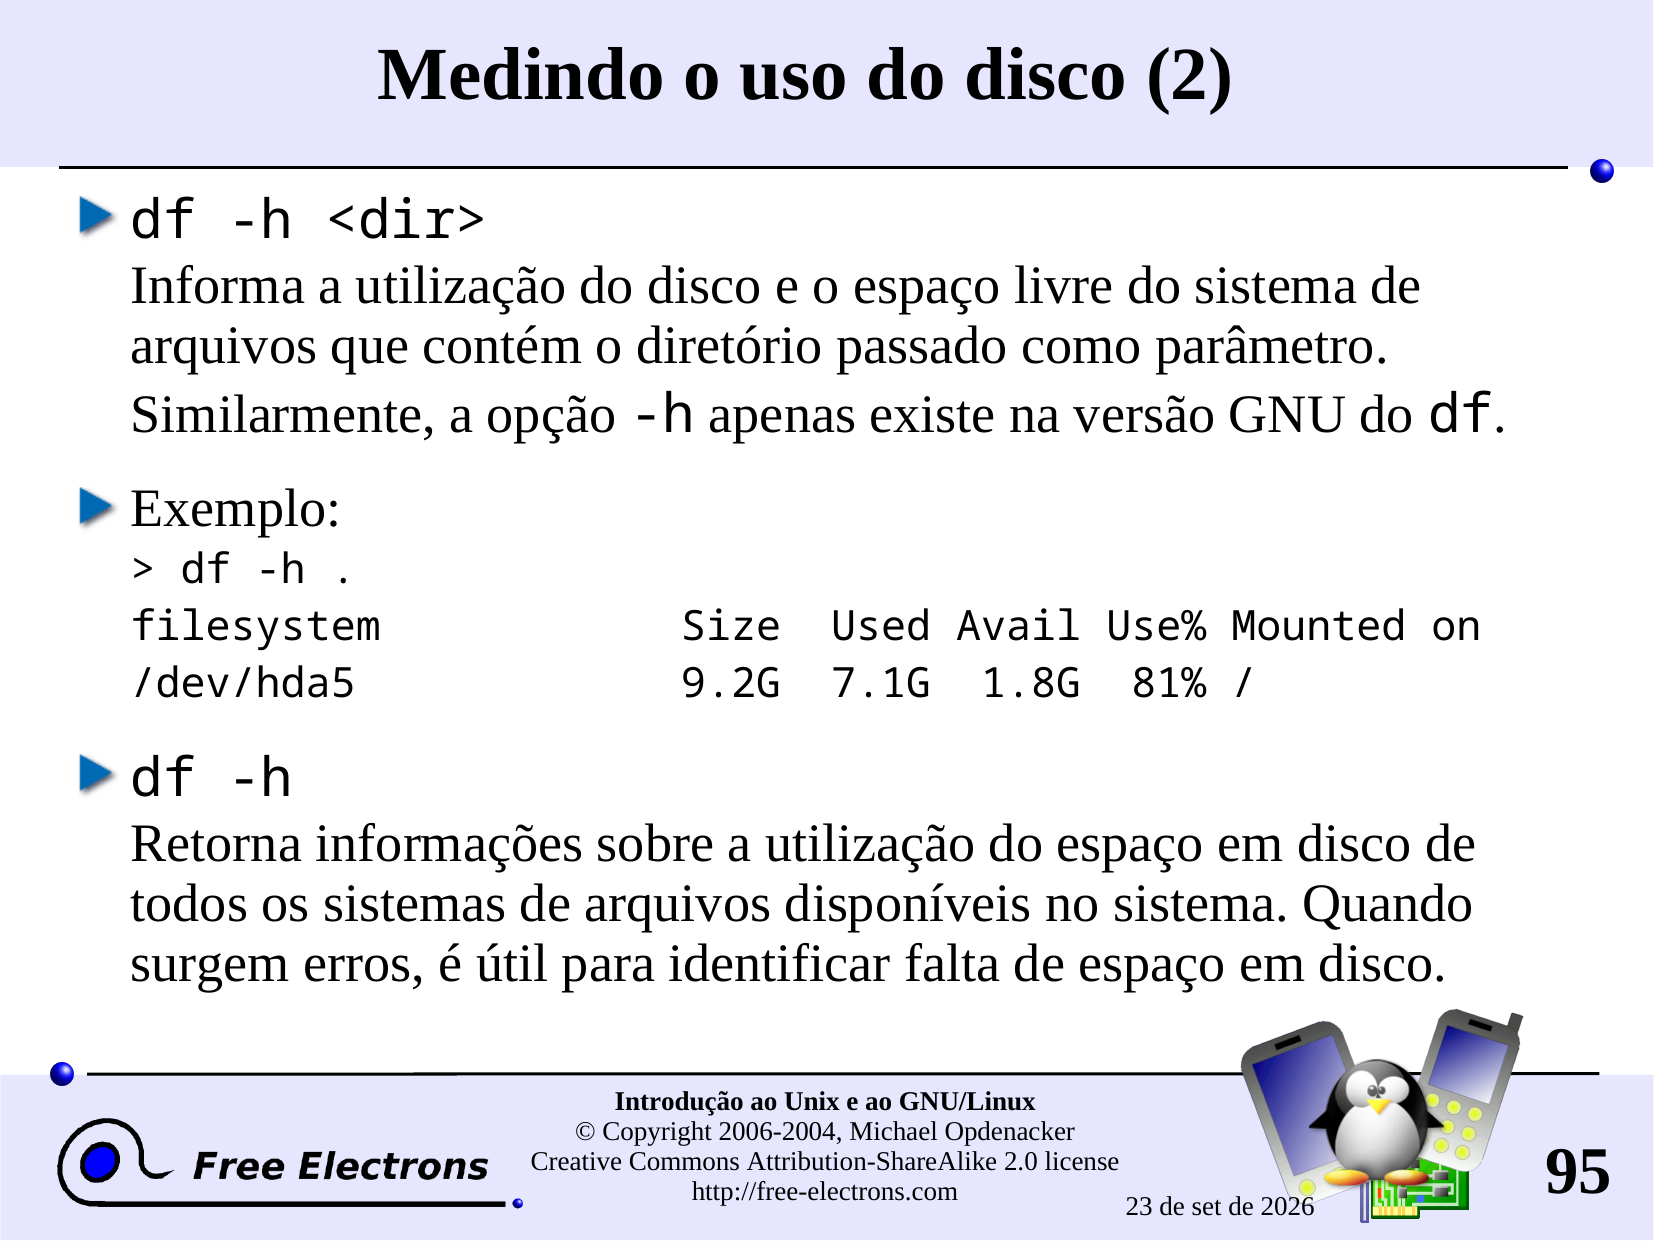

# Medindo o uso do disco (2)
df -h <dir>
Informa a utilização do disco e o espaço livre do sistema de arquivos que contém o diretório passado como parâmetro.
Similarmente, a opção -h apenas existe na versão GNU do df.
Exemplo:
> df -h .
filesystem Size Used Avail Use% Mounted on
/dev/hda5 9.2G 7.1G 1.8G 81% /
df -h
Retorna informações sobre a utilização do espaço em disco de todos os sistemas de arquivos disponíveis no sistema. Quando surgem erros, é útil para identificar falta de espaço em disco.